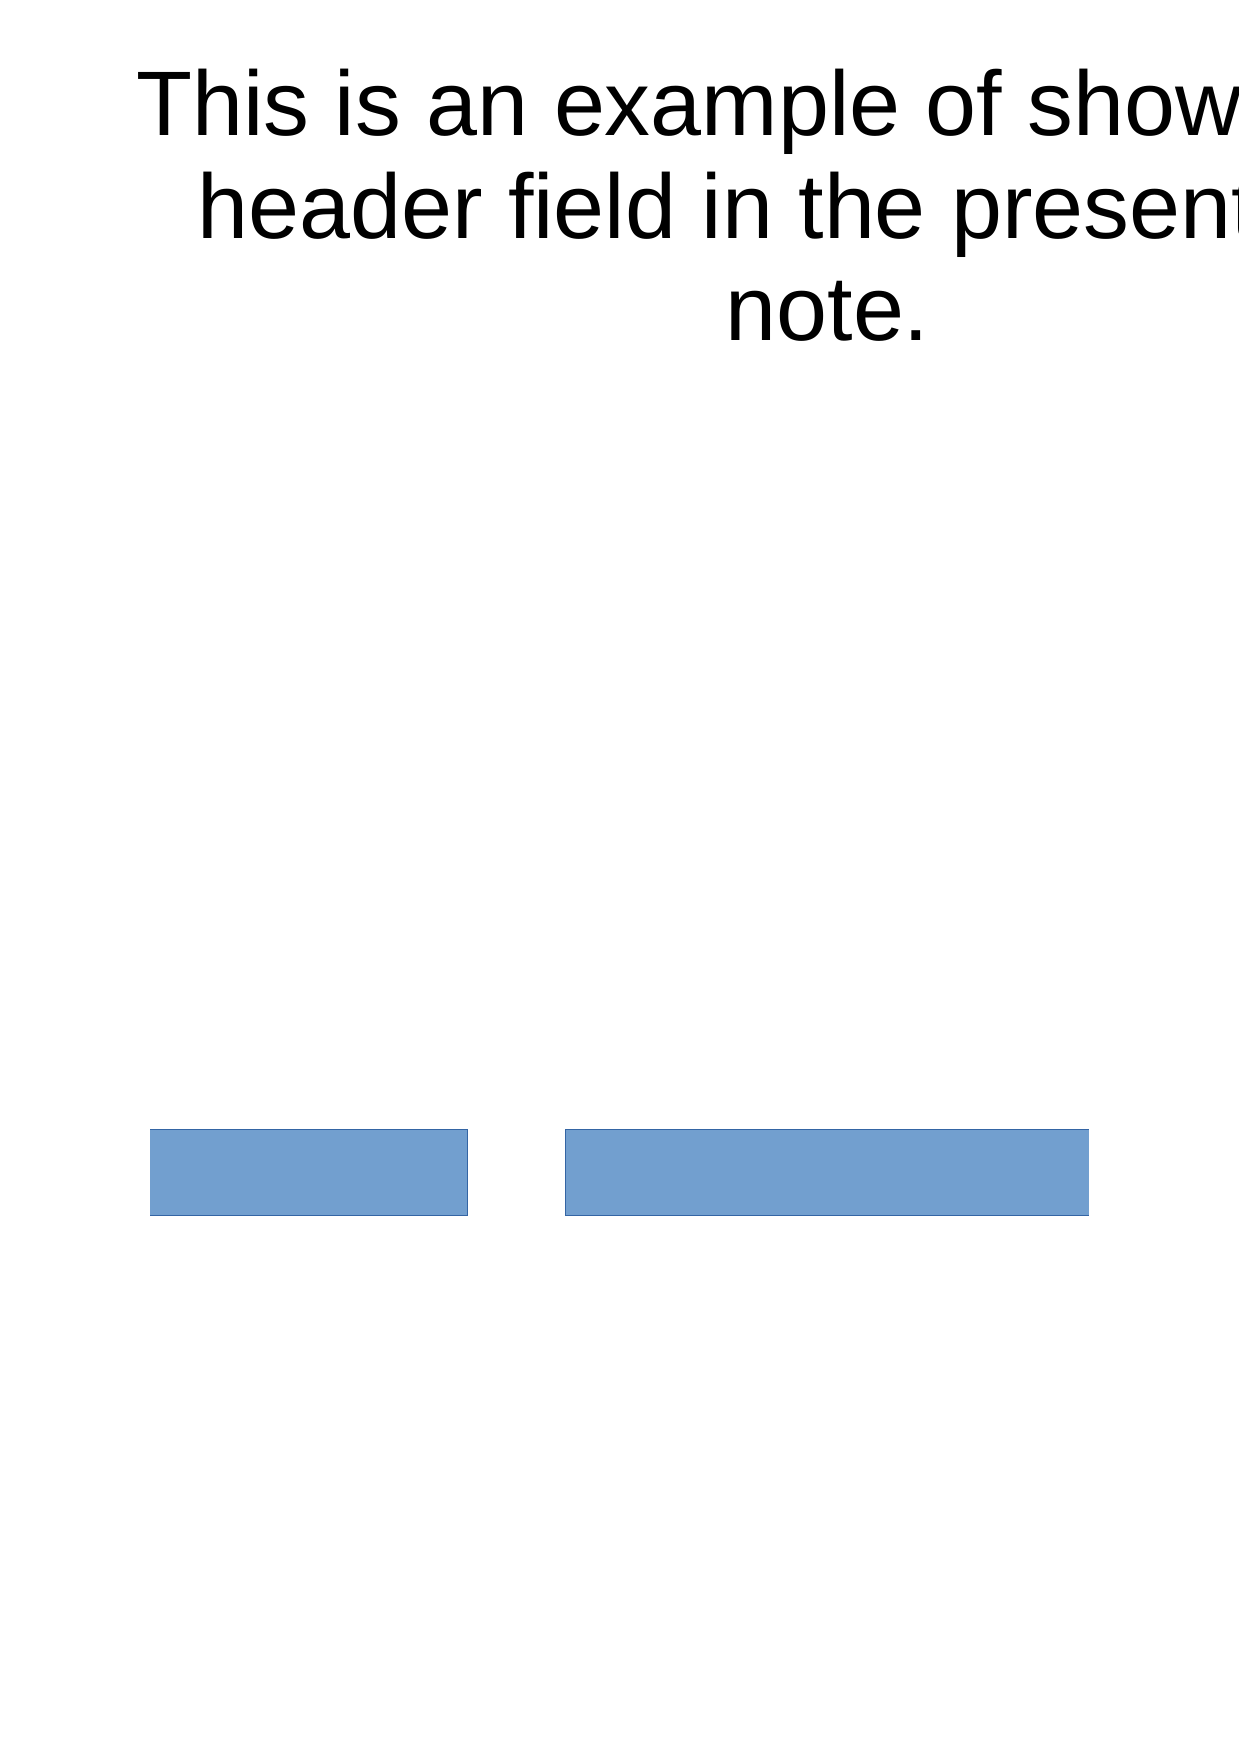

# This is an example of showing the header field in the presentation note.